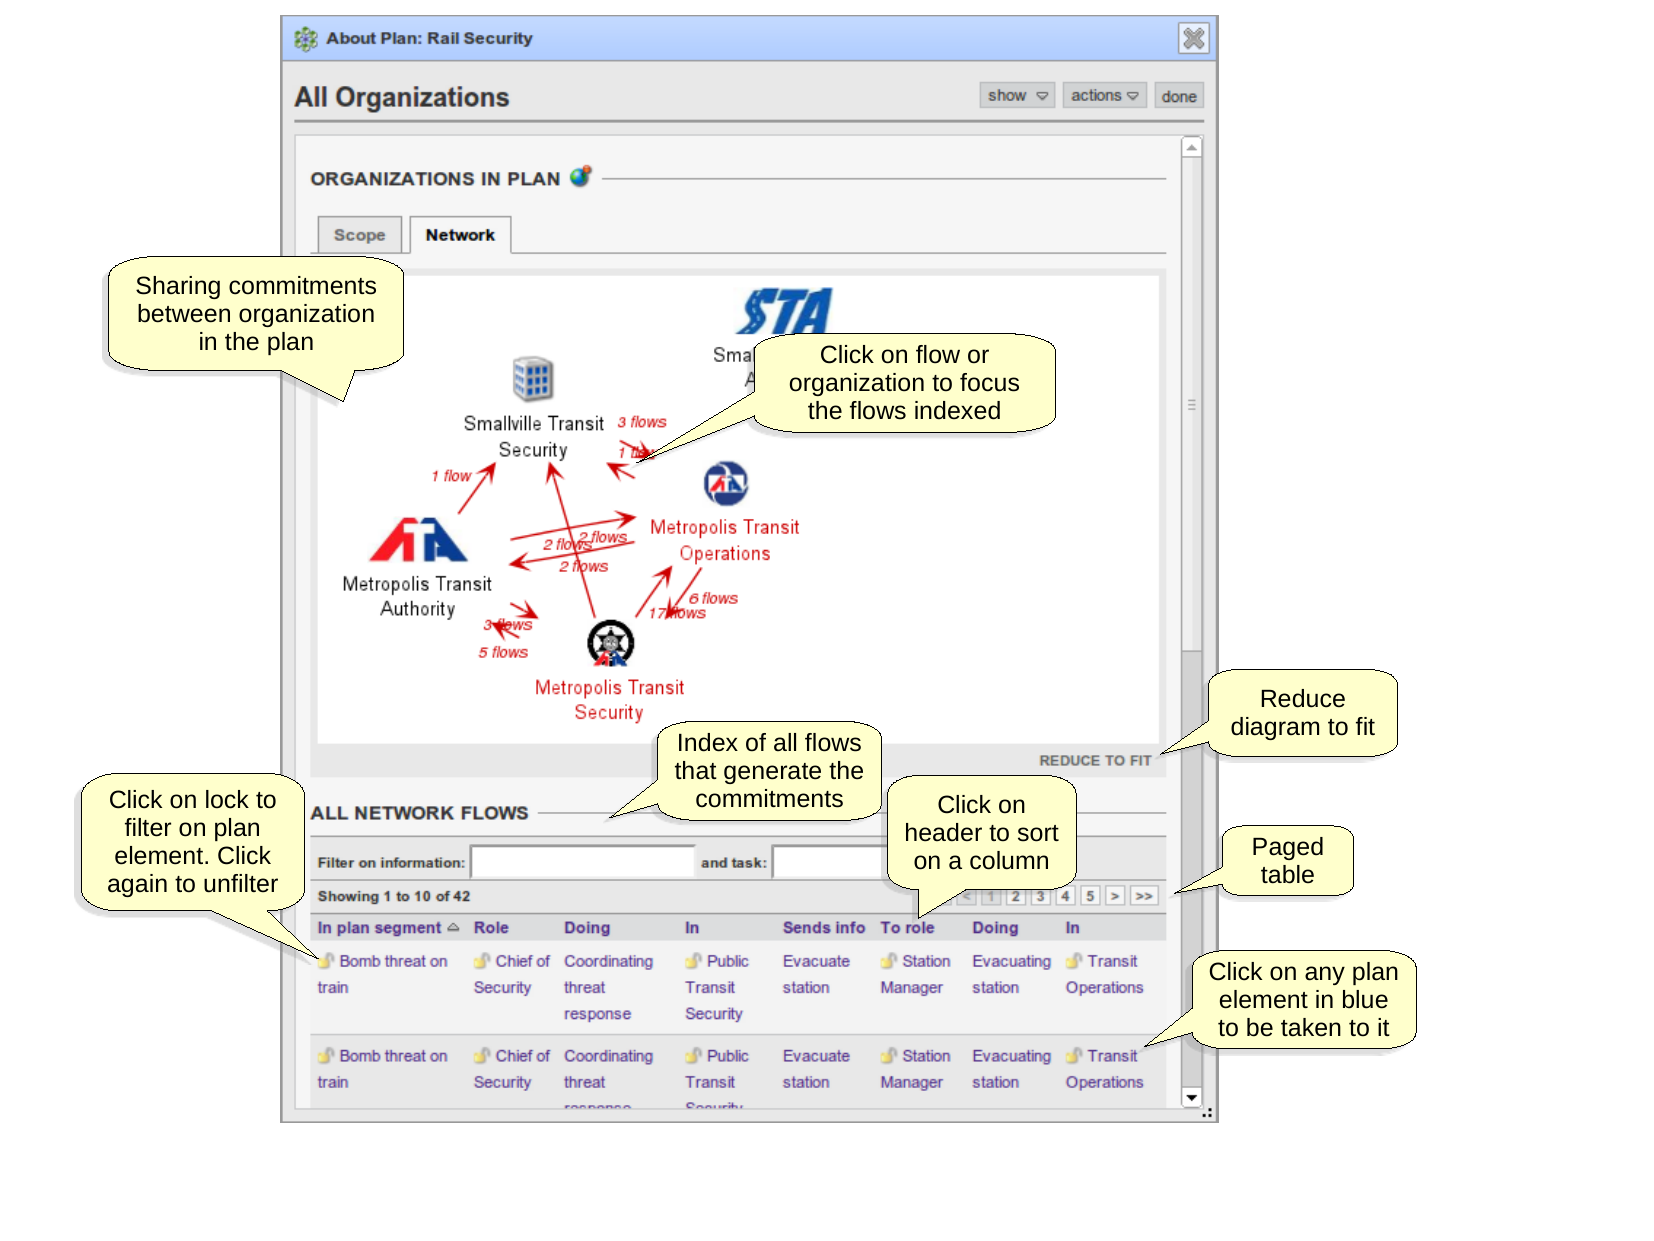

Sharing commitments between organization in the plan
Click on flow or organization to focus the flows indexed
Reduce diagram to fit
Index of all flows that generate the commitments
Click on lock to filter on plan element. Click again to unfilter
Click on header to sort on a column
Paged table
Click on any plan element in blue to be taken to it